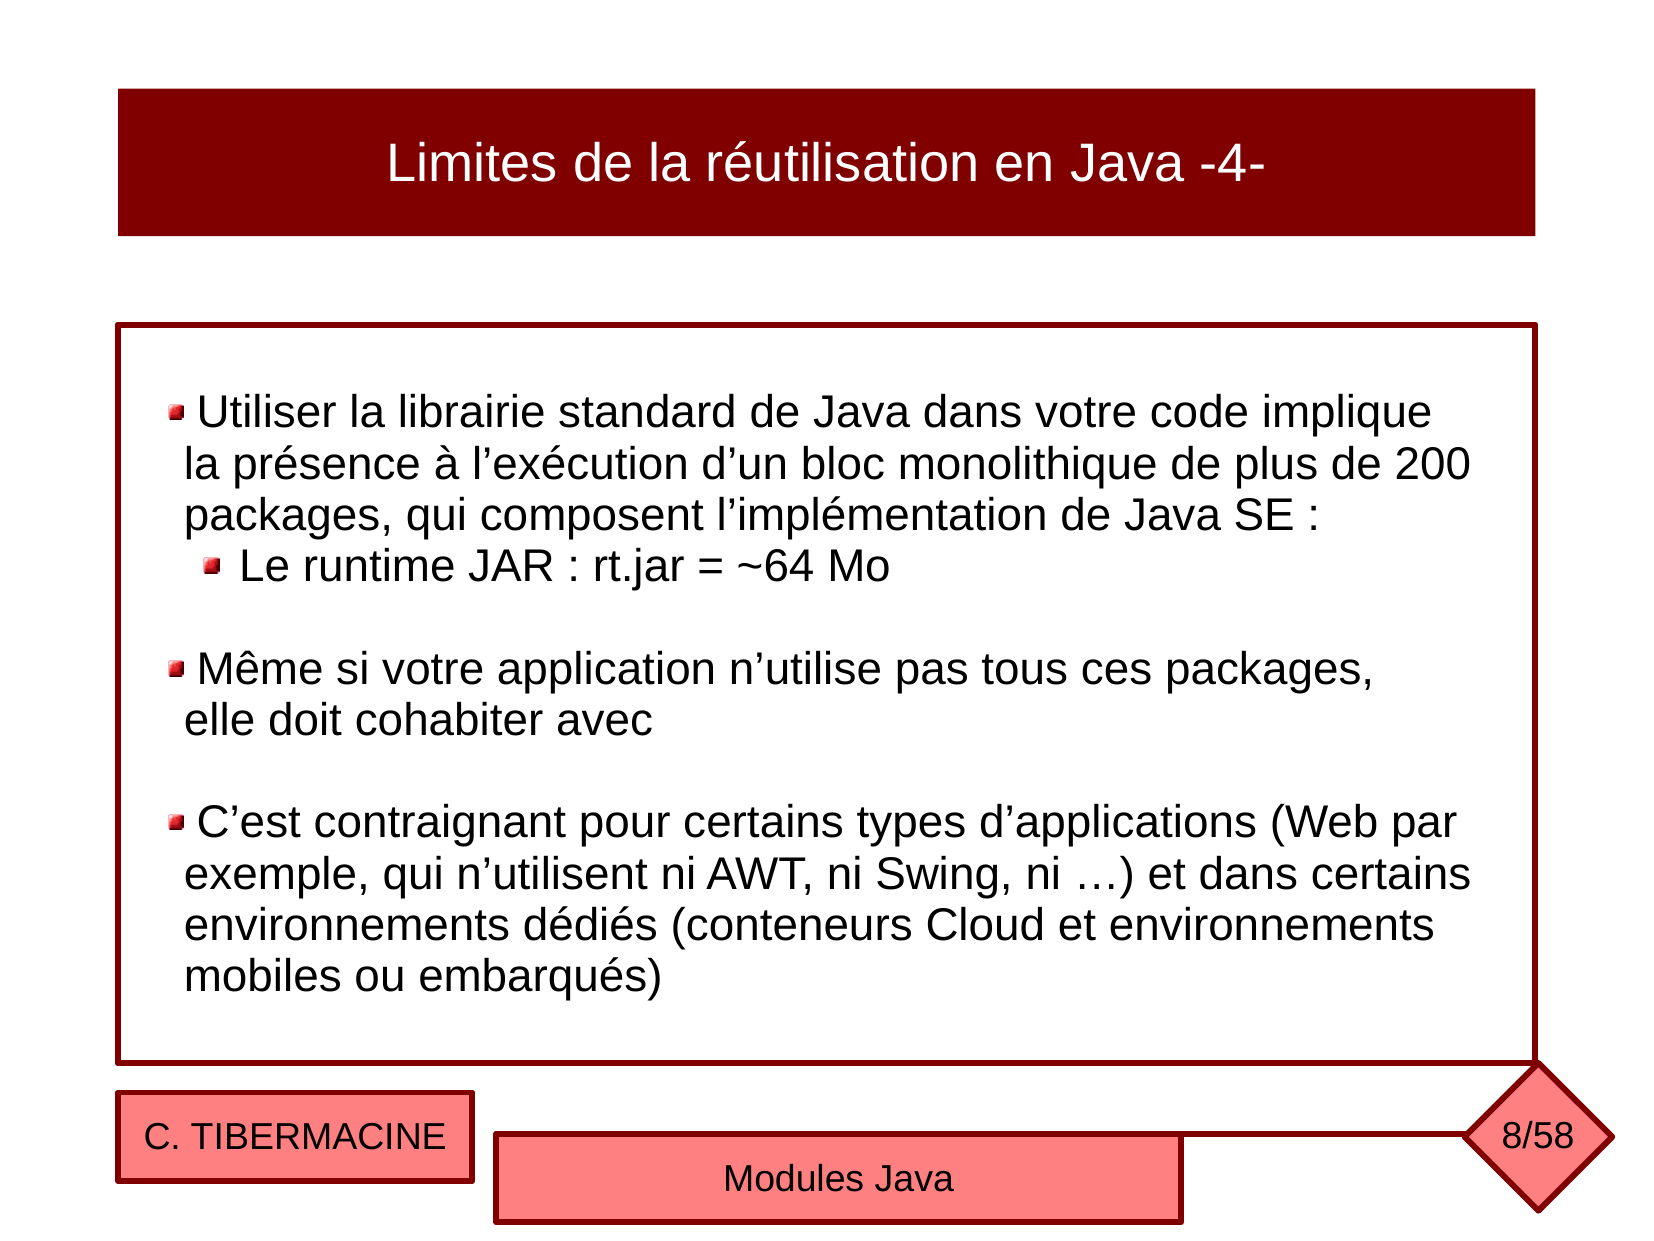

Limites de la réutilisation en Java -4-
 Introduction : limites de Java 8 et <
 Modules Java
 Le JDK en modules
 Les services dans Java
 Utiliser la librairie standard de Java dans votre code implique
la présence à l’exécution d’un bloc monolithique de plus de 200
packages, qui composent l’implémentation de Java SE :
Le runtime JAR : rt.jar = ~64 Mo
 Même si votre application n’utilise pas tous ces packages,
elle doit cohabiter avec
 C’est contraignant pour certains types d’applications (Web par
exemple, qui n’utilisent ni AWT, ni Swing, ni …) et dans certains
environnements dédiés (conteneurs Cloud et environnements
mobiles ou embarqués)
C. TIBERMACINE
Modules Java